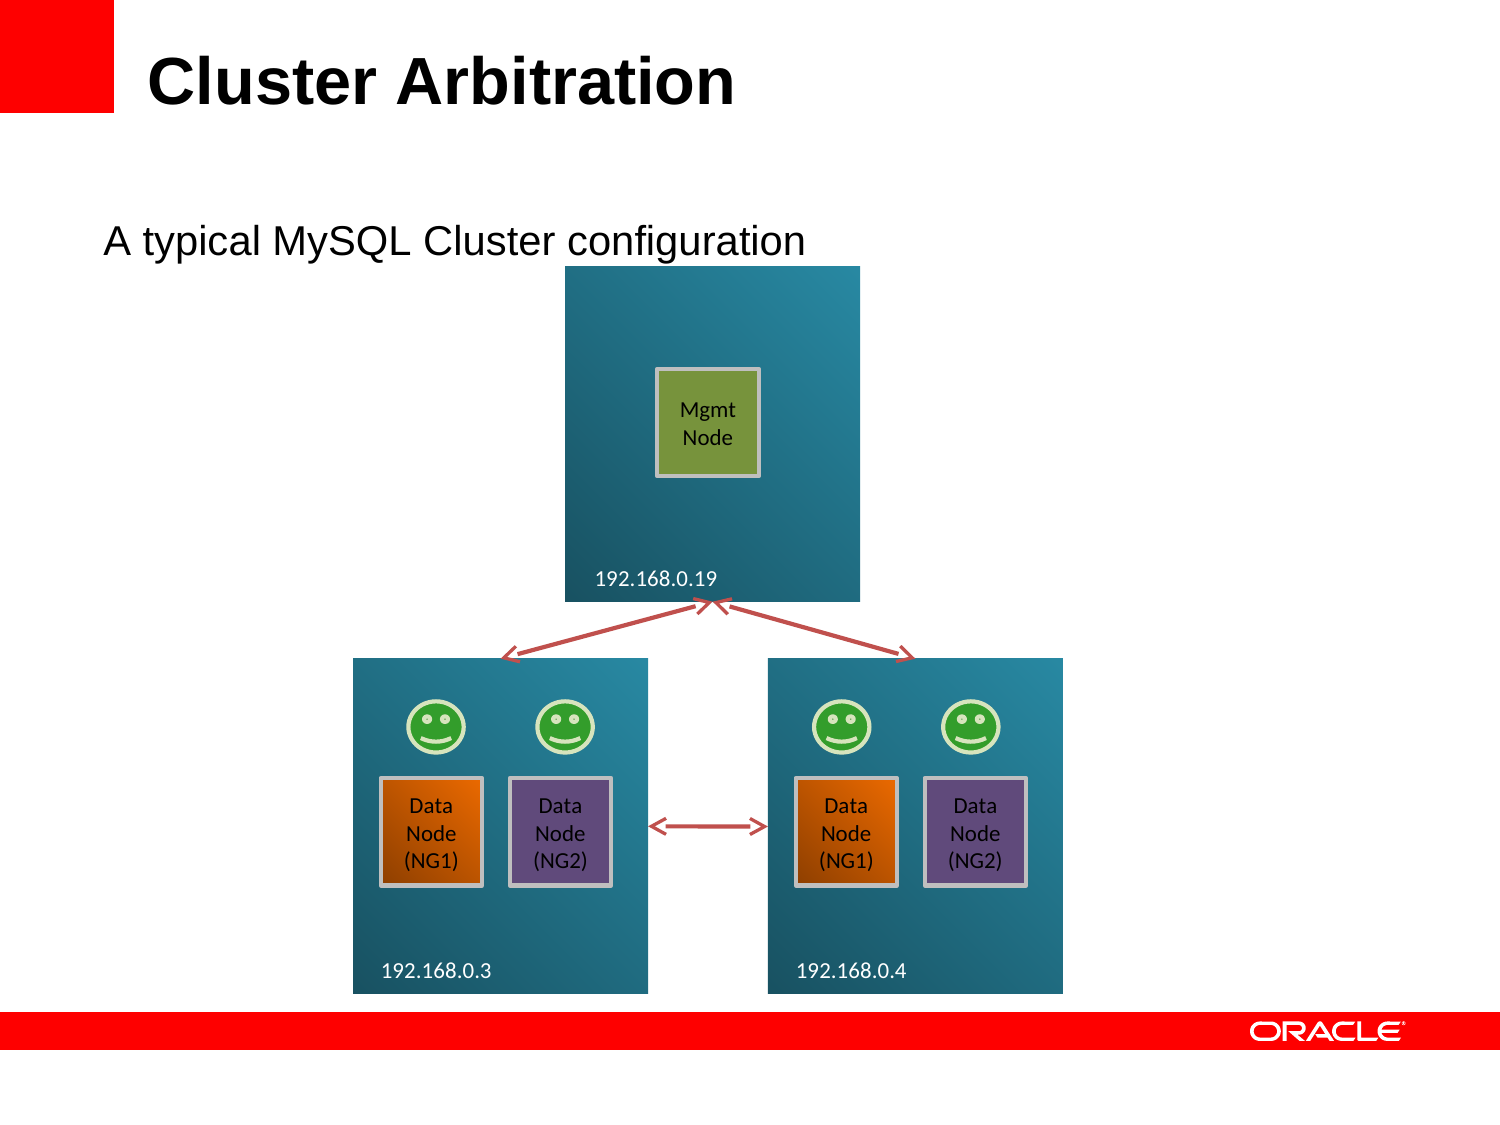

# Cluster Arbitration
A typical MySQL Cluster configuration
Mgmt Node
192.168.0.19
Data Node (NG1)
Data Node (NG2)
Data Node (NG1)
Data Node (NG2)
192.168.0.3
192.168.0.4